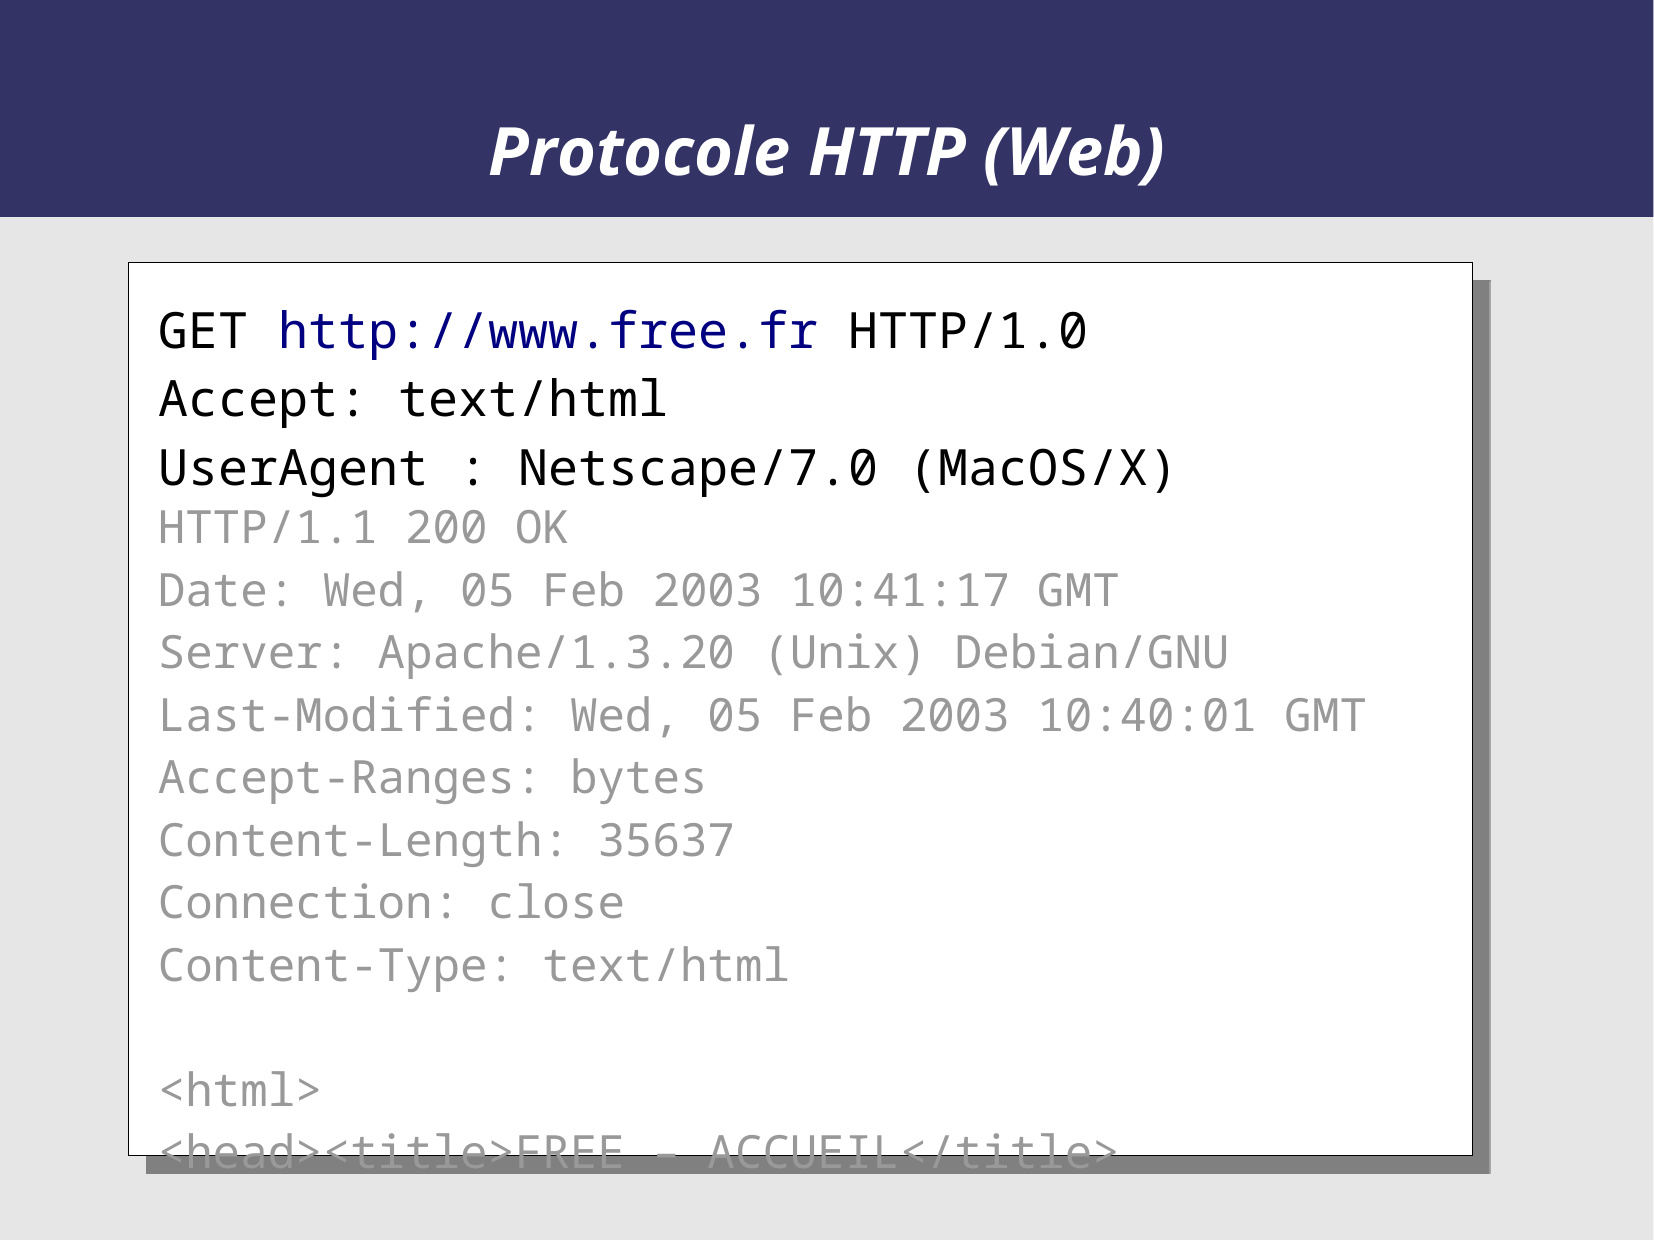

# Protocole HTTP (Web)
GET http://www.free.fr HTTP/1.0
Accept: text/html
UserAgent : Netscape/7.0 (MacOS/X)
HTTP/1.1 200 OK
Date: Wed, 05 Feb 2003 10:41:17 GMT
Server: Apache/1.3.20 (Unix) Debian/GNU
Last-Modified: Wed, 05 Feb 2003 10:40:01 GMT
Accept-Ranges: bytes
Content-Length: 35637
Connection: close
Content-Type: text/html
<html>
<head><title>FREE – ACCUEIL</title>